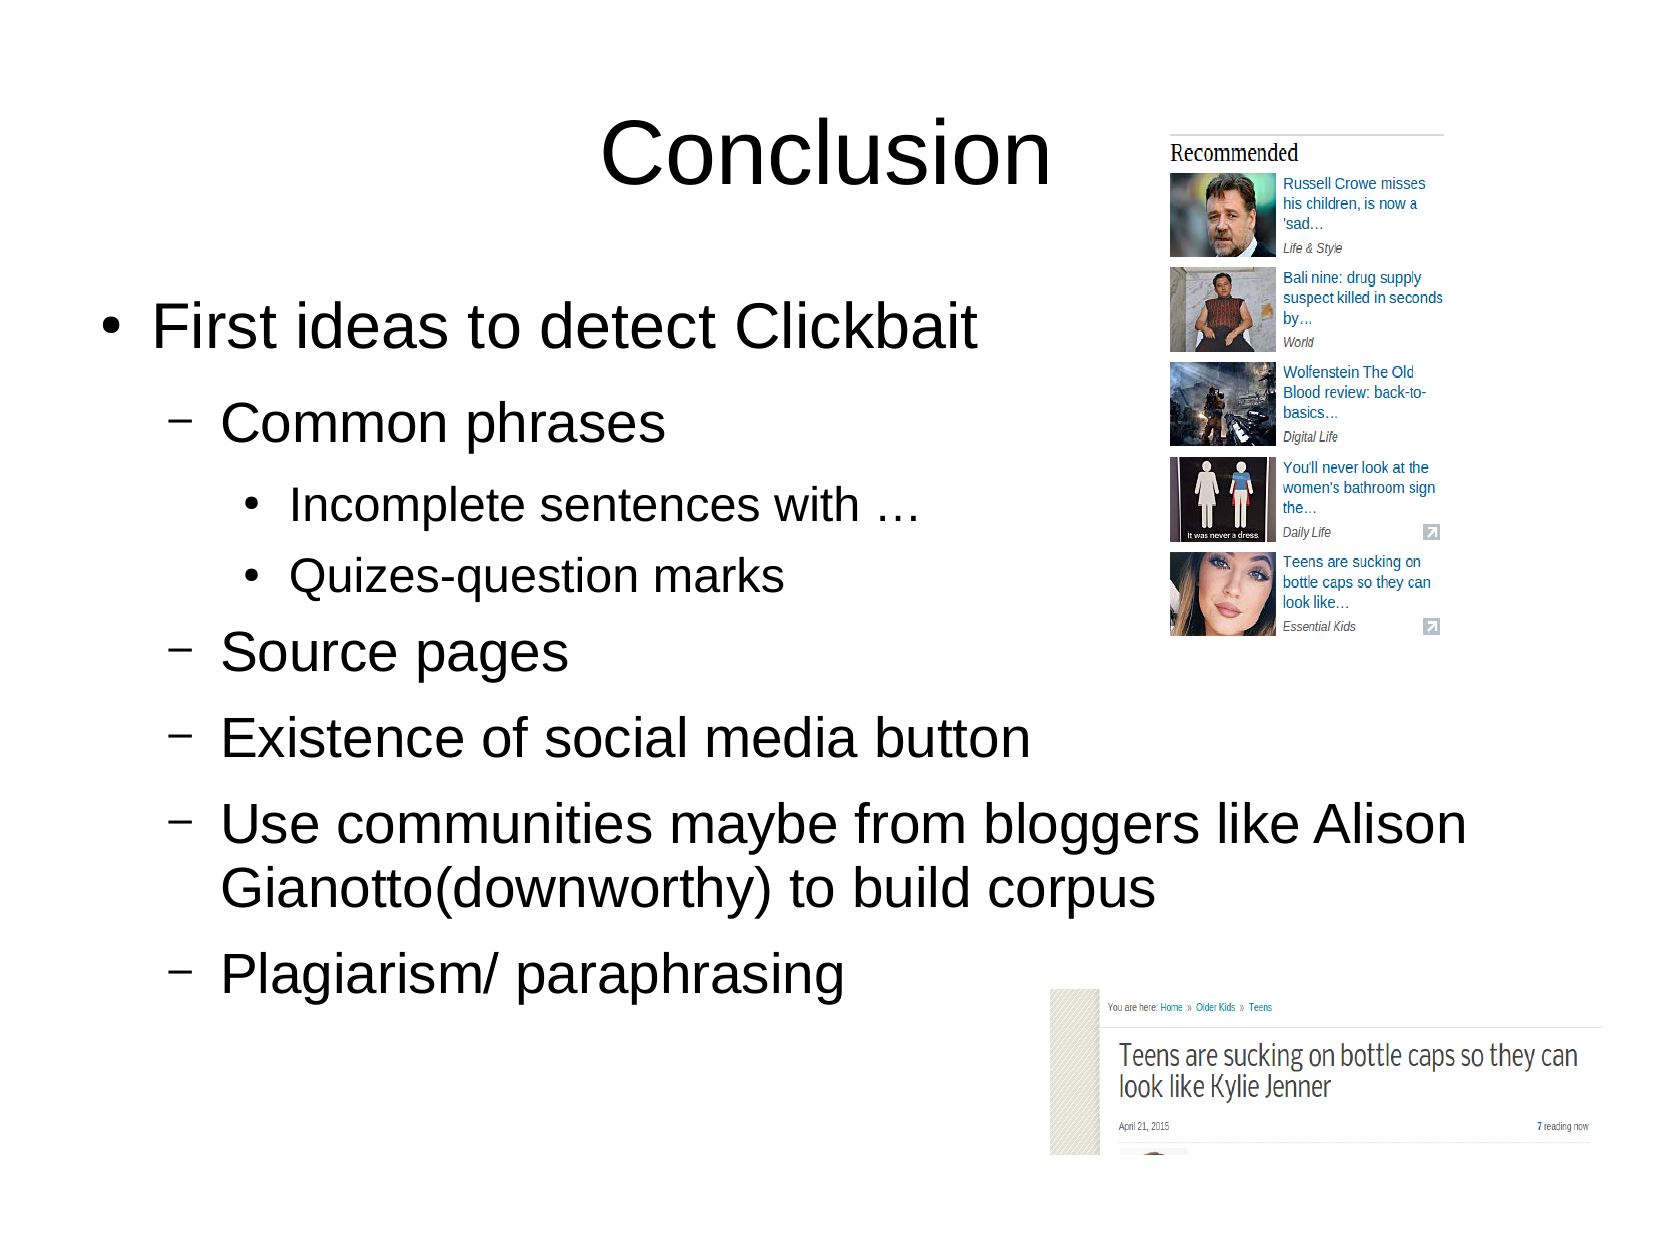

# Conclusion
First ideas to detect Clickbait
Common phrases
Incomplete sentences with …
Quizes-question marks
Source pages
Existence of social media button
Use communities maybe from bloggers like Alison Gianotto(downworthy) to build corpus
Plagiarism/ paraphrasing